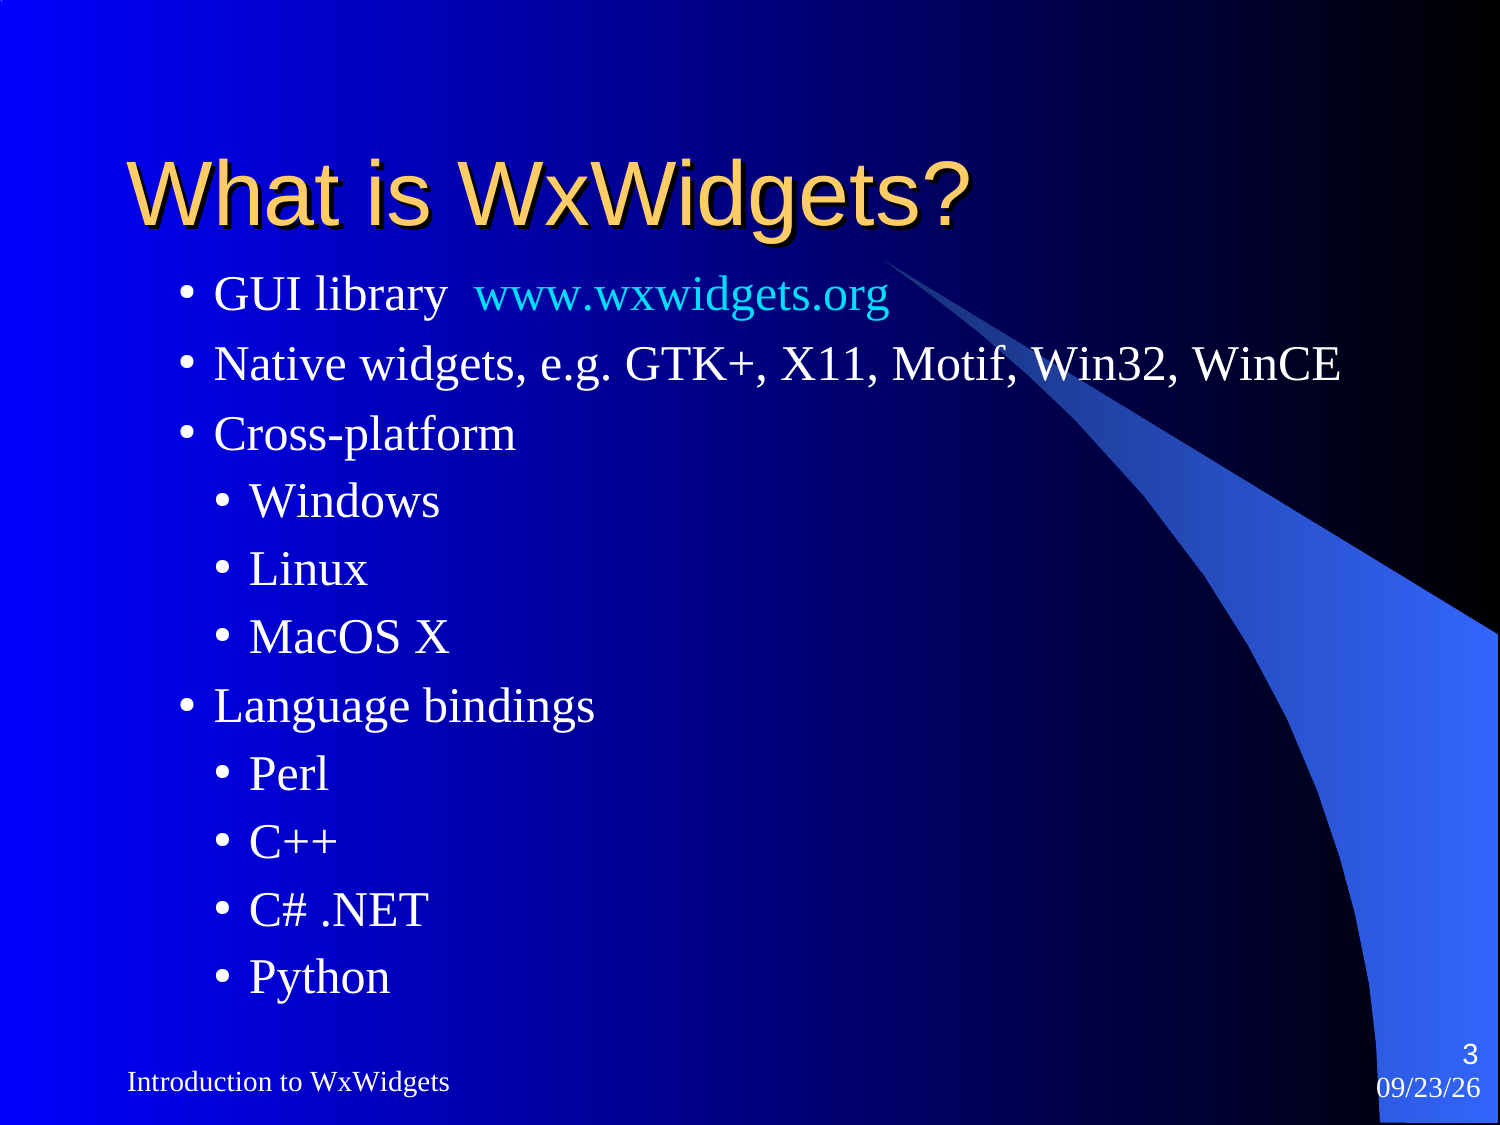

# What is WxWidgets?
GUI library www.wxwidgets.org
Native widgets, e.g. GTK+, X11, Motif, Win32, WinCE
Cross-platform
Windows
Linux
MacOS X
Language bindings
Perl
C++
C# .NET
Python
3
Introduction to WxWidgets